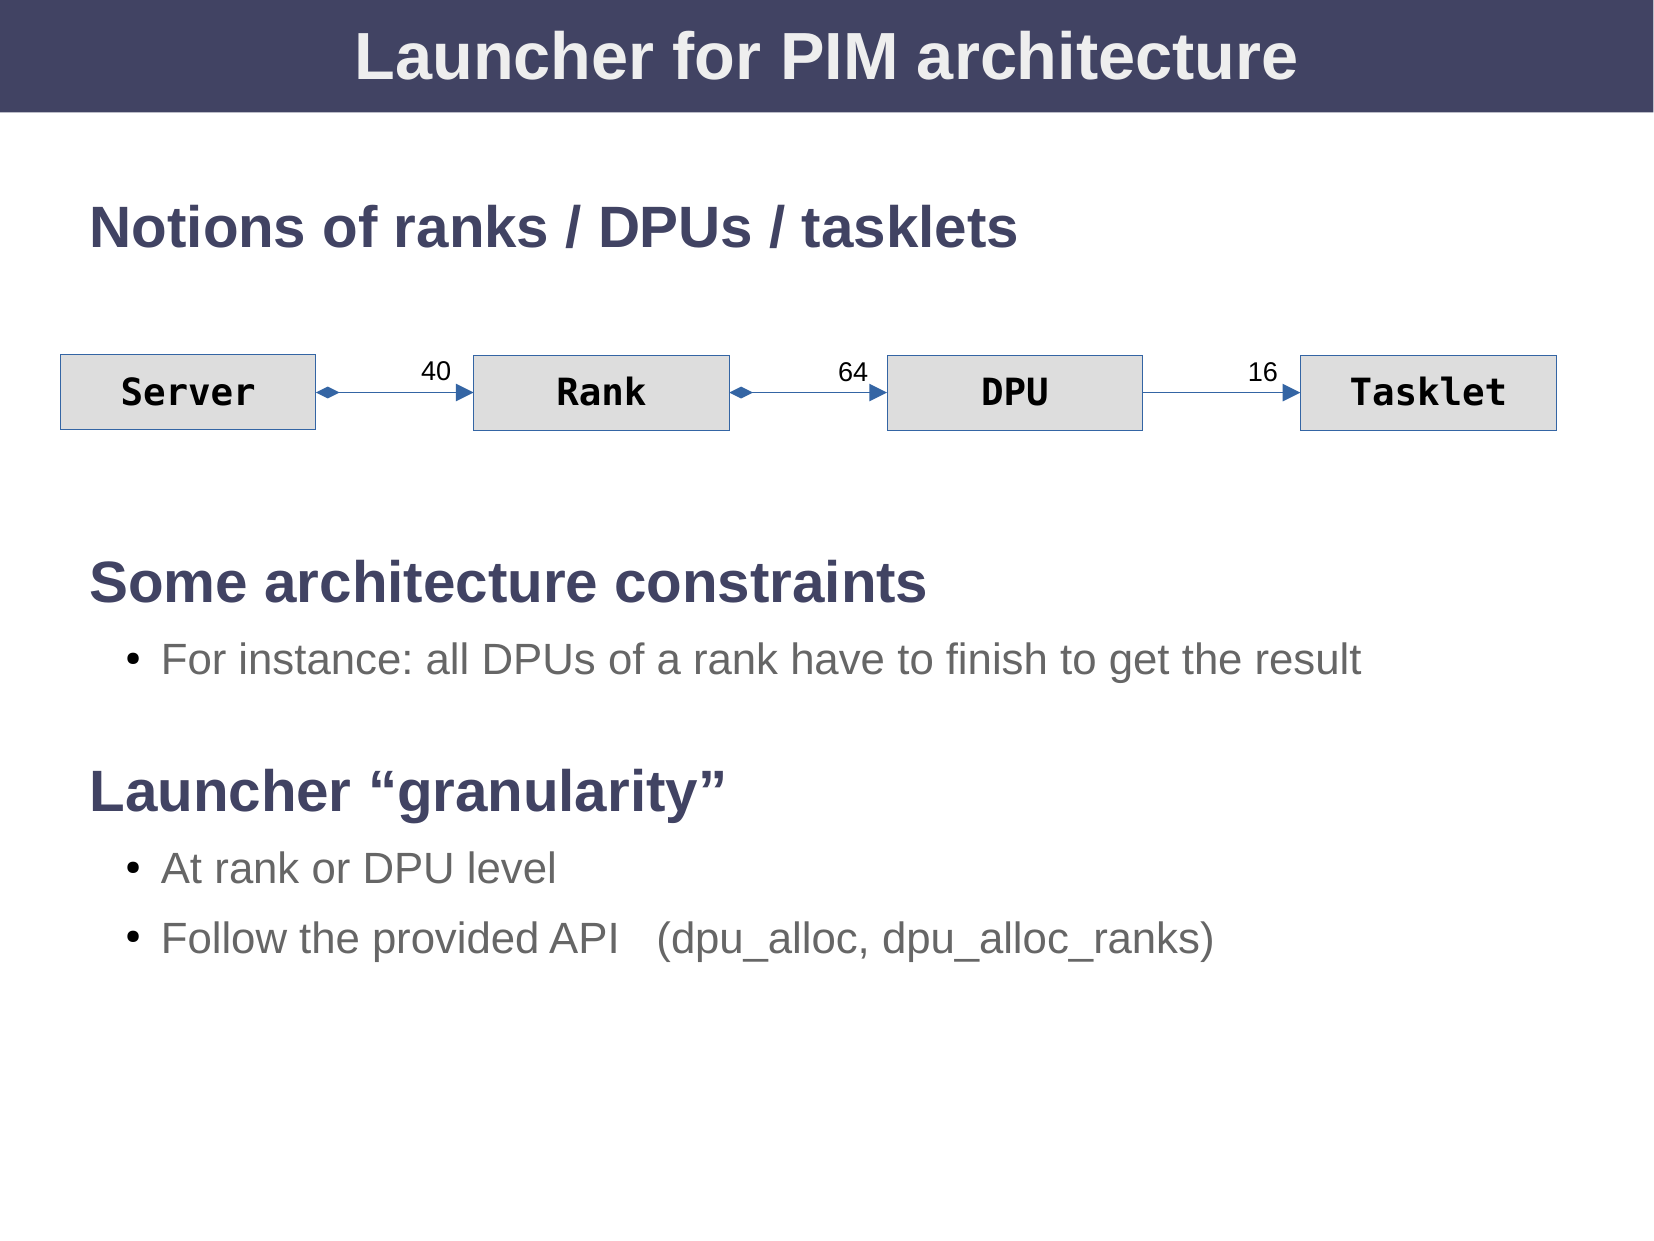

Launcher for PIM architecture
Notions of ranks / DPUs / tasklets
Server
Rank
DPU
Tasklet
Some architecture constraints
For instance: all DPUs of a rank have to finish to get the result
Launcher “granularity”
At rank or DPU level
Follow the provided API (dpu_alloc, dpu_alloc_ranks)